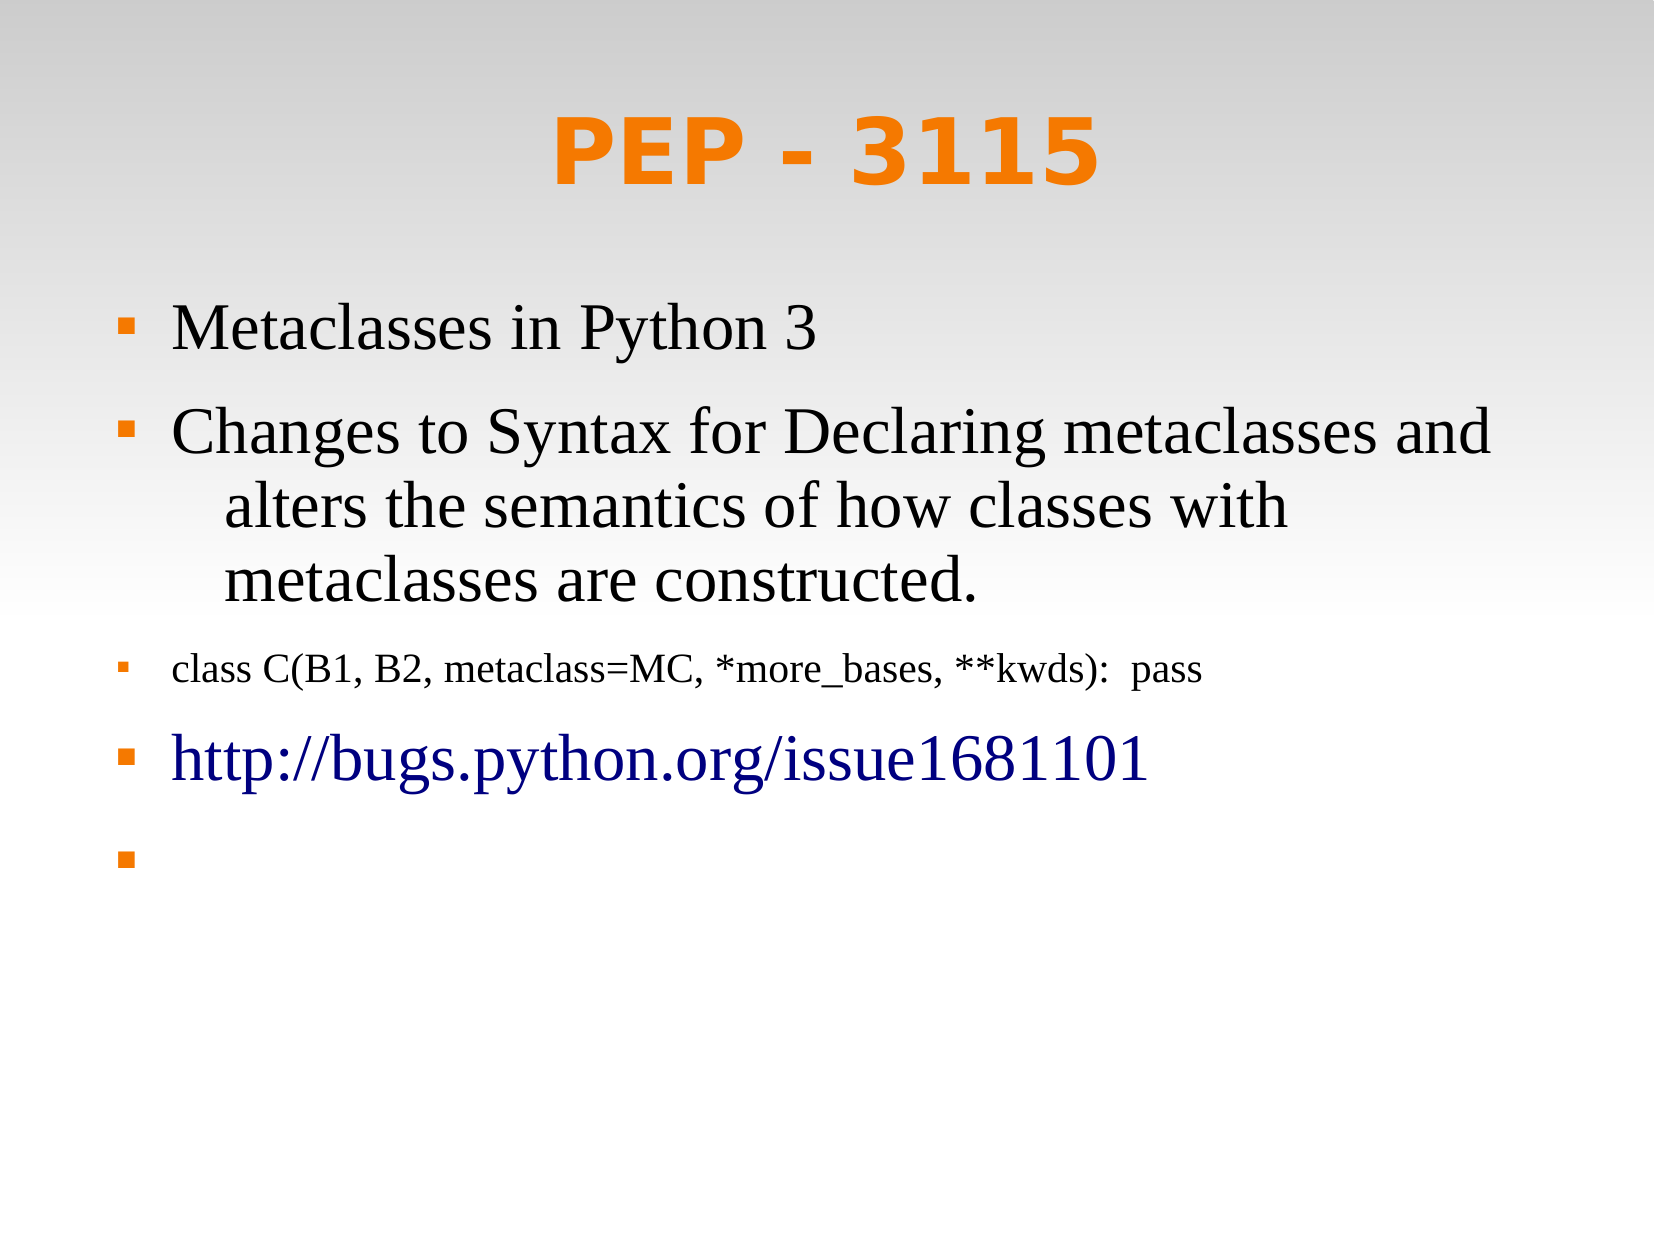

# PEP - 3115
Metaclasses in Python 3
Changes to Syntax for Declaring metaclasses and alters the semantics of how classes with metaclasses are constructed.
class C(B1, B2, metaclass=MC, *more_bases, **kwds): pass
http://bugs.python.org/issue1681101